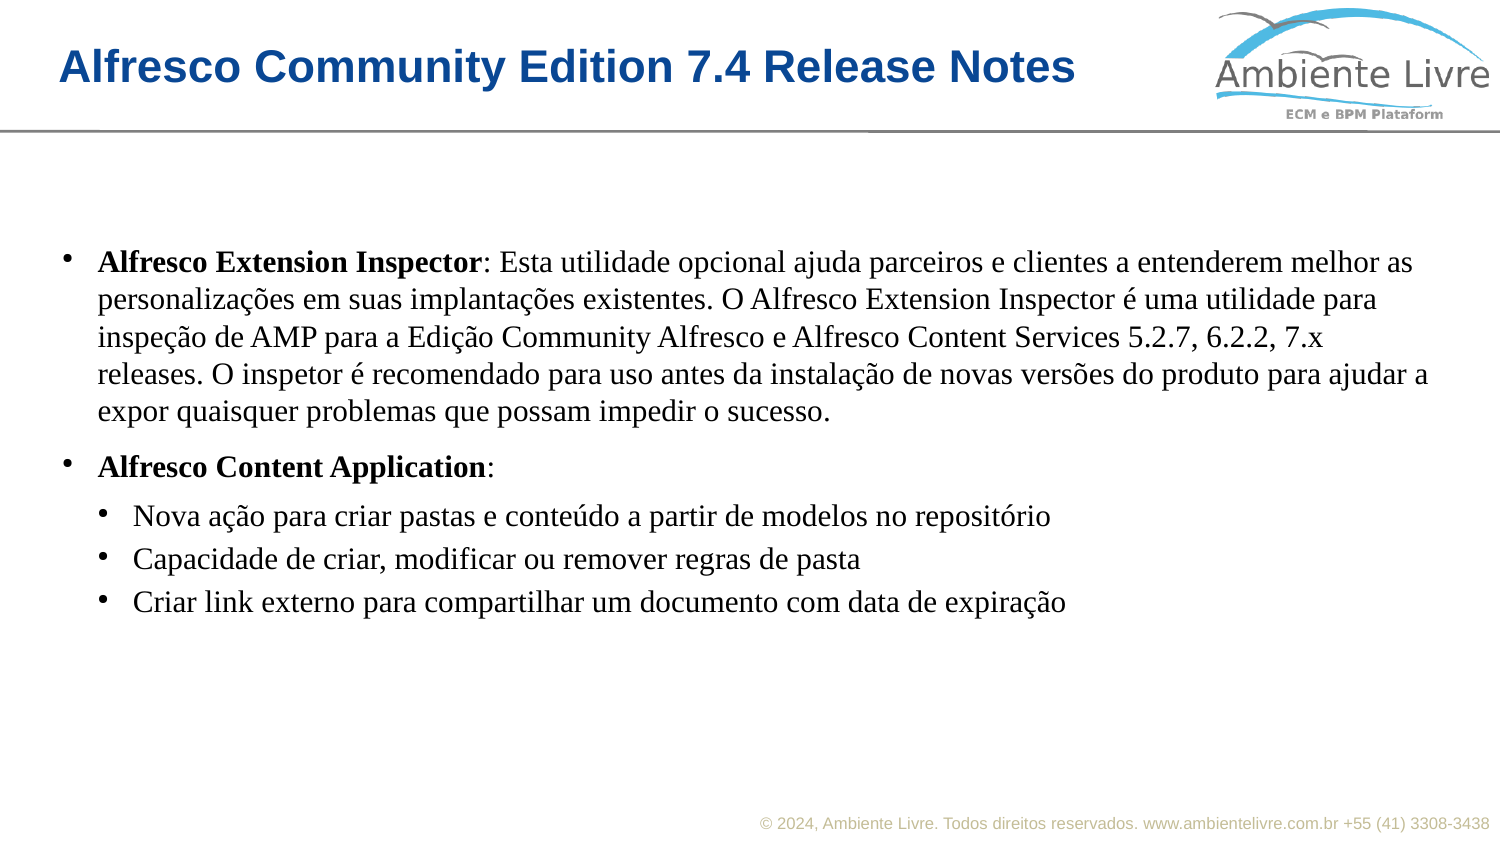

# Alfresco Community Edition 7.4 Release Notes
Alfresco Extension Inspector: Esta utilidade opcional ajuda parceiros e clientes a entenderem melhor as personalizações em suas implantações existentes. O Alfresco Extension Inspector é uma utilidade para inspeção de AMP para a Edição Community Alfresco e Alfresco Content Services 5.2.7, 6.2.2, 7.x releases. O inspetor é recomendado para uso antes da instalação de novas versões do produto para ajudar a expor quaisquer problemas que possam impedir o sucesso.
Alfresco Content Application:
Nova ação para criar pastas e conteúdo a partir de modelos no repositório
Capacidade de criar, modificar ou remover regras de pasta
Criar link externo para compartilhar um documento com data de expiração